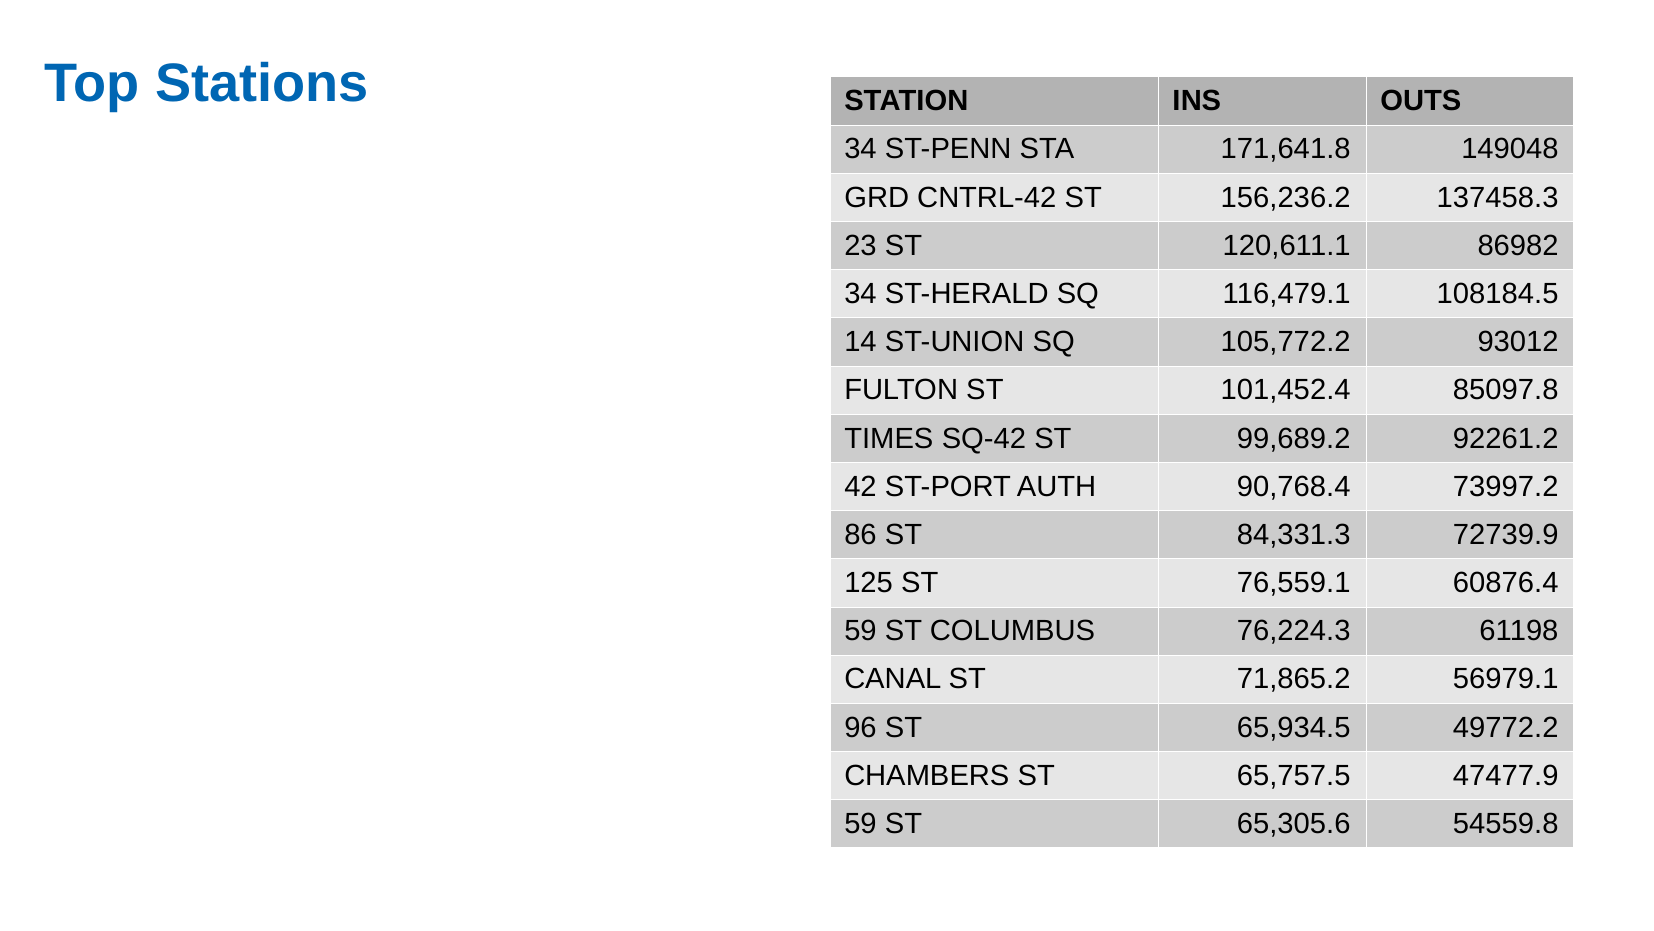

Top Stations
| STATION | INS | OUTS |
| --- | --- | --- |
| 34 ST-PENN STA | 171,641.8 | 149048 |
| GRD CNTRL-42 ST | 156,236.2 | 137458.3 |
| 23 ST | 120,611.1 | 86982 |
| 34 ST-HERALD SQ | 116,479.1 | 108184.5 |
| 14 ST-UNION SQ | 105,772.2 | 93012 |
| FULTON ST | 101,452.4 | 85097.8 |
| TIMES SQ-42 ST | 99,689.2 | 92261.2 |
| 42 ST-PORT AUTH | 90,768.4 | 73997.2 |
| 86 ST | 84,331.3 | 72739.9 |
| 125 ST | 76,559.1 | 60876.4 |
| 59 ST COLUMBUS | 76,224.3 | 61198 |
| CANAL ST | 71,865.2 | 56979.1 |
| 96 ST | 65,934.5 | 49772.2 |
| CHAMBERS ST | 65,757.5 | 47477.9 |
| 59 ST | 65,305.6 | 54559.8 |